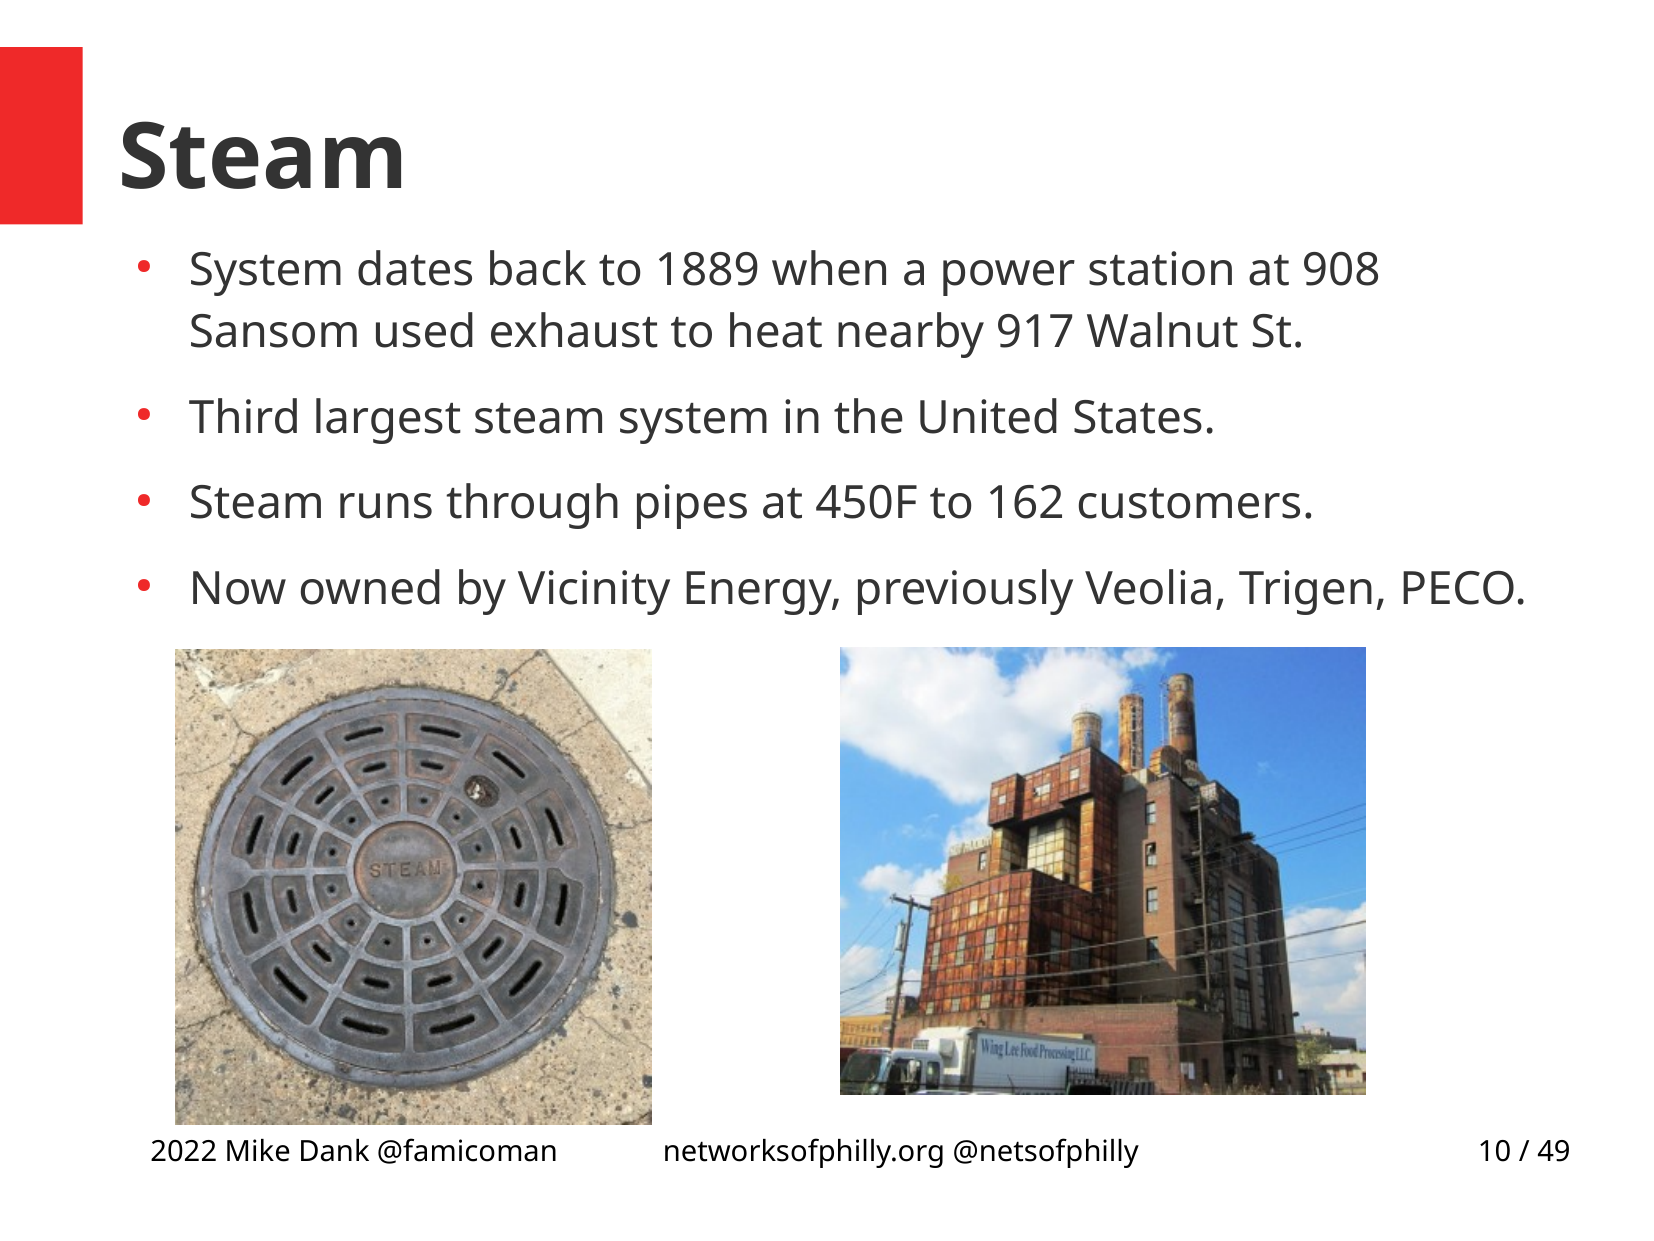

# Steam
System dates back to 1889 when a power station at 908 Sansom used exhaust to heat nearby 917 Walnut St.
Third largest steam system in the United States.
Steam runs through pipes at 450F to 162 customers.
Now owned by Vicinity Energy, previously Veolia, Trigen, PECO.
2022 Mike Dank @famicoman networksofphilly.org @netsofphilly
10